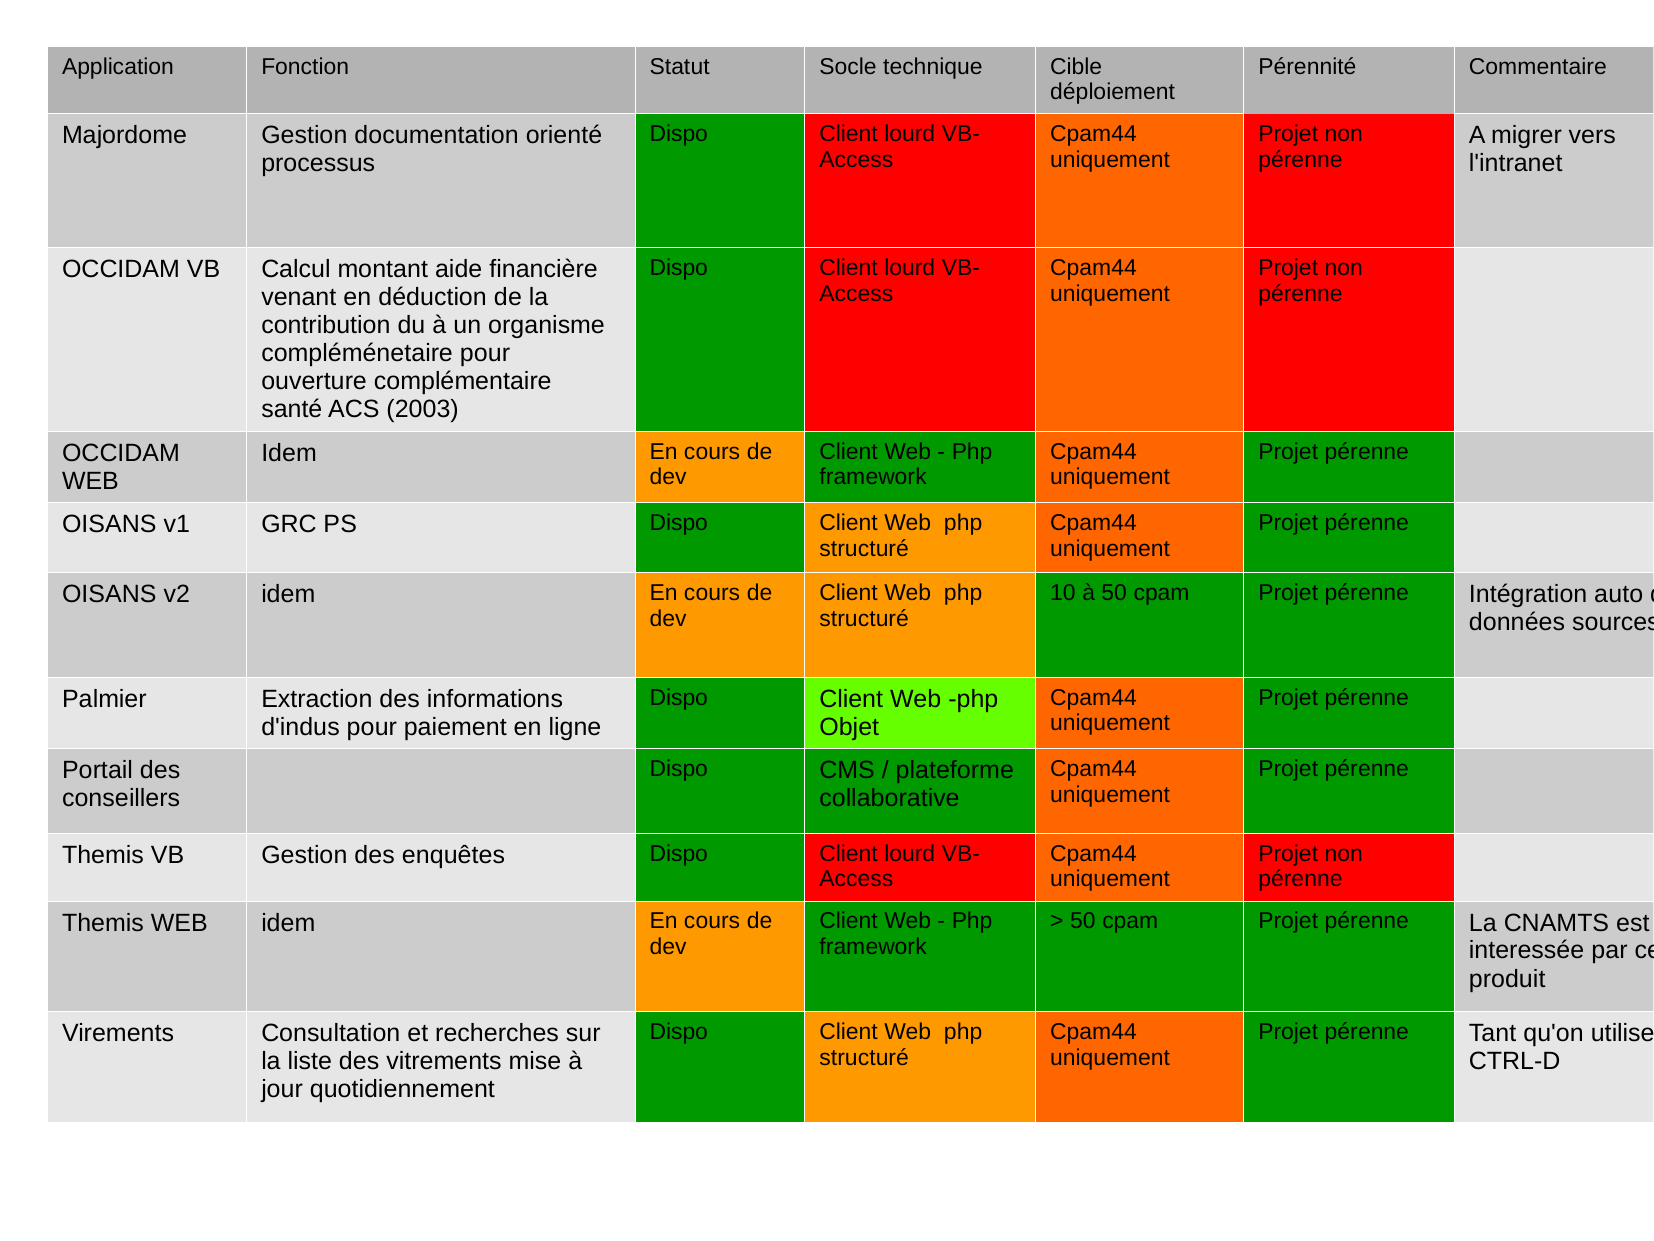

| Application | Fonction | Statut | Socle technique | Cible déploiement | Pérennité | Commentaire |
| --- | --- | --- | --- | --- | --- | --- |
| Majordome | Gestion documentation orienté processus | Dispo | Client lourd VB-Access | Cpam44 uniquement | Projet non pérenne | A migrer vers l'intranet |
| OCCIDAM VB | Calcul montant aide financière venant en déduction de la contribution du à un organisme compléménetaire pour ouverture complémentaire santé ACS (2003) | Dispo | Client lourd VB-Access | Cpam44 uniquement | Projet non pérenne | |
| OCCIDAM WEB | Idem | En cours de dev | Client Web - Php framework | Cpam44 uniquement | Projet pérenne | |
| OISANS v1 | GRC PS | Dispo | Client Web php structuré | Cpam44 uniquement | Projet pérenne | |
| OISANS v2 | idem | En cours de dev | Client Web php structuré | 10 à 50 cpam | Projet pérenne | Intégration auto des données sources |
| Palmier | Extraction des informations d'indus pour paiement en ligne | Dispo | Client Web -php Objet | Cpam44 uniquement | Projet pérenne | |
| Portail des conseillers | | Dispo | CMS / plateforme collaborative | Cpam44 uniquement | Projet pérenne | |
| Themis VB | Gestion des enquêtes | Dispo | Client lourd VB-Access | Cpam44 uniquement | Projet non pérenne | |
| Themis WEB | idem | En cours de dev | Client Web - Php framework | > 50 cpam | Projet pérenne | La CNAMTS est très interessée par ce produit |
| Virements | Consultation et recherches sur la liste des vitrements mise à jour quotidiennement | Dispo | Client Web php structuré | Cpam44 uniquement | Projet pérenne | Tant qu'on utilise CTRL-D |